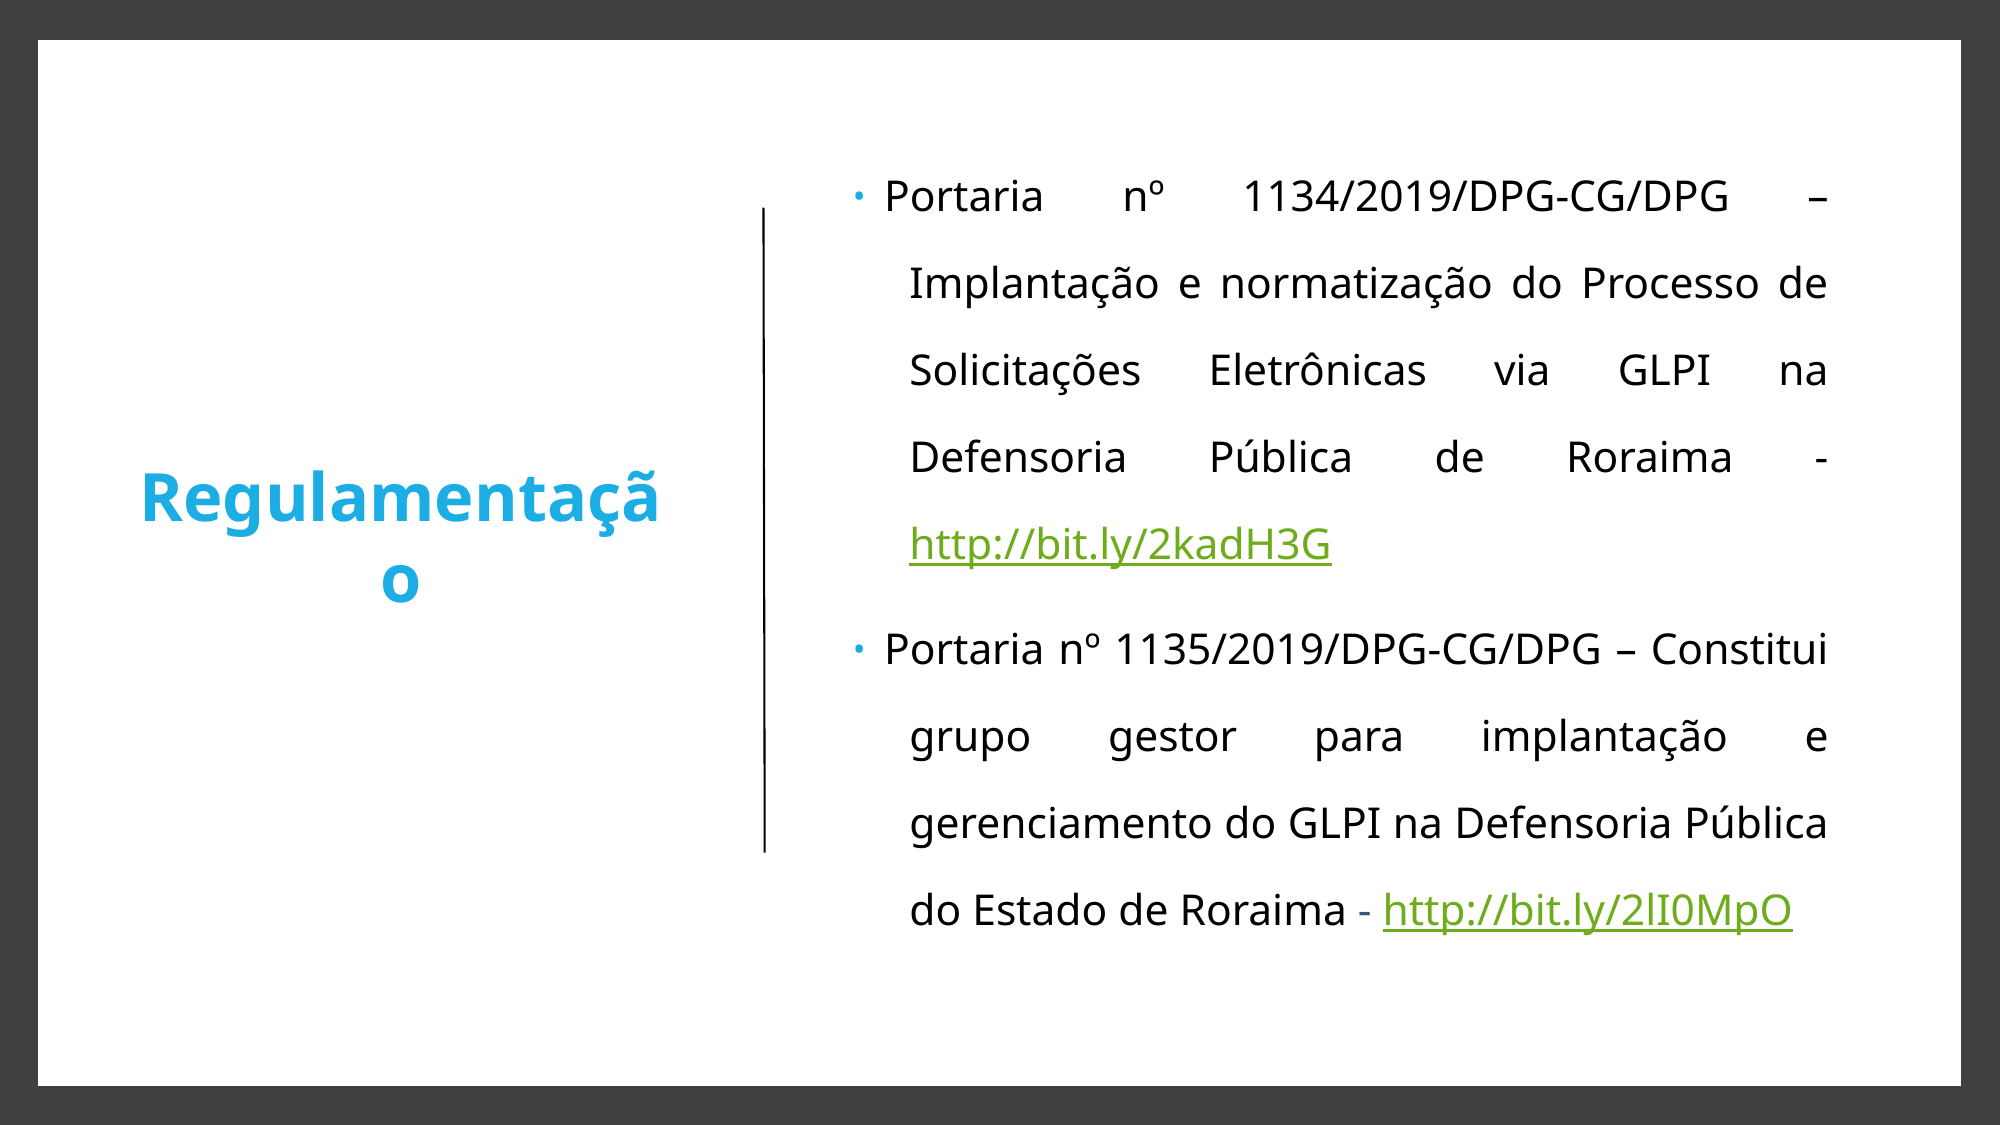

Regulamentação
Portaria nº 1134/2019/DPG-CG/DPG – Implantação e normatização do Processo de Solicitações Eletrônicas via GLPI na Defensoria Pública de Roraima - http://bit.ly/2kadH3G
Portaria nº 1135/2019/DPG-CG/DPG – Constitui grupo gestor para implantação e gerenciamento do GLPI na Defensoria Pública do Estado de Roraima - http://bit.ly/2lI0MpO